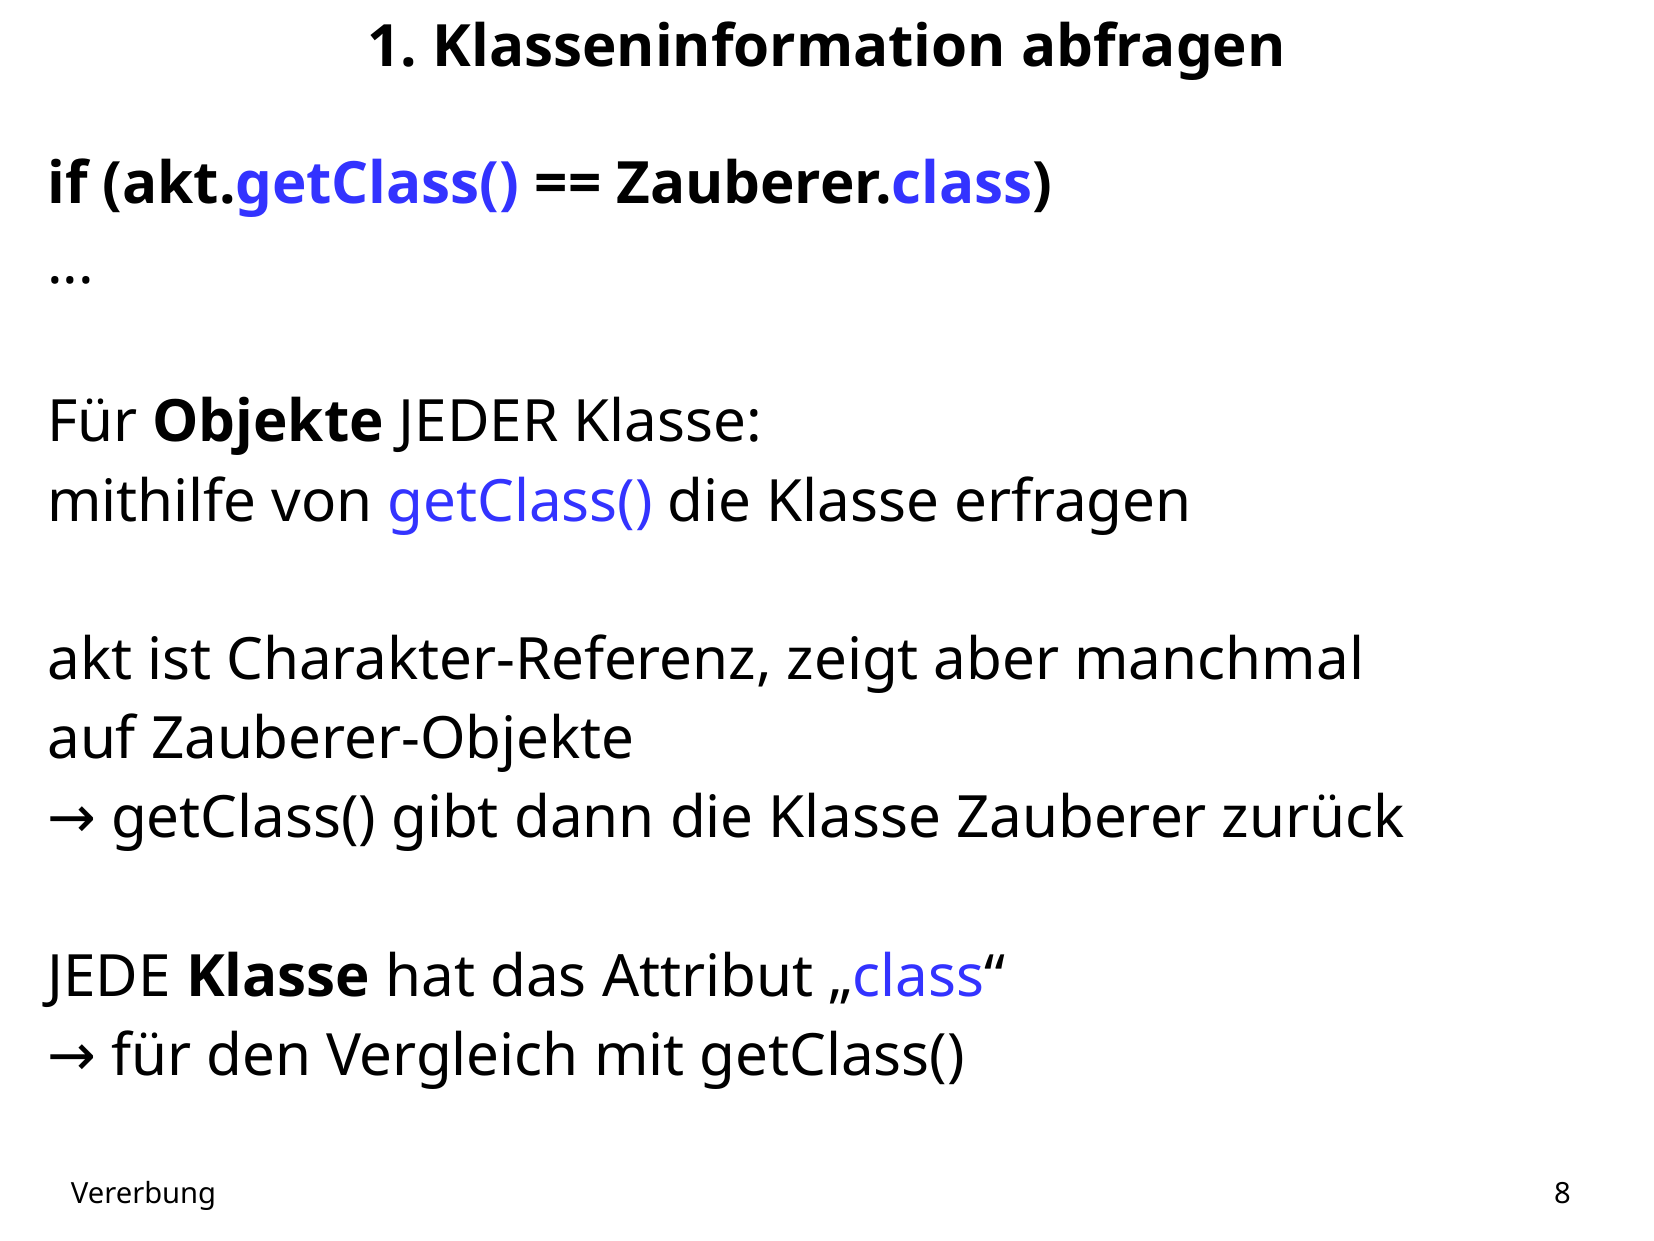

# 1. Klasseninformation abfragen
if (akt.getClass() == Zauberer.class)
...
Für Objekte JEDER Klasse:
mithilfe von getClass() die Klasse erfragen
akt ist Charakter-Referenz, zeigt aber manchmal
auf Zauberer-Objekte
→ getClass() gibt dann die Klasse Zauberer zurück
JEDE Klasse hat das Attribut „class“
→ für den Vergleich mit getClass()
Vererbung
8